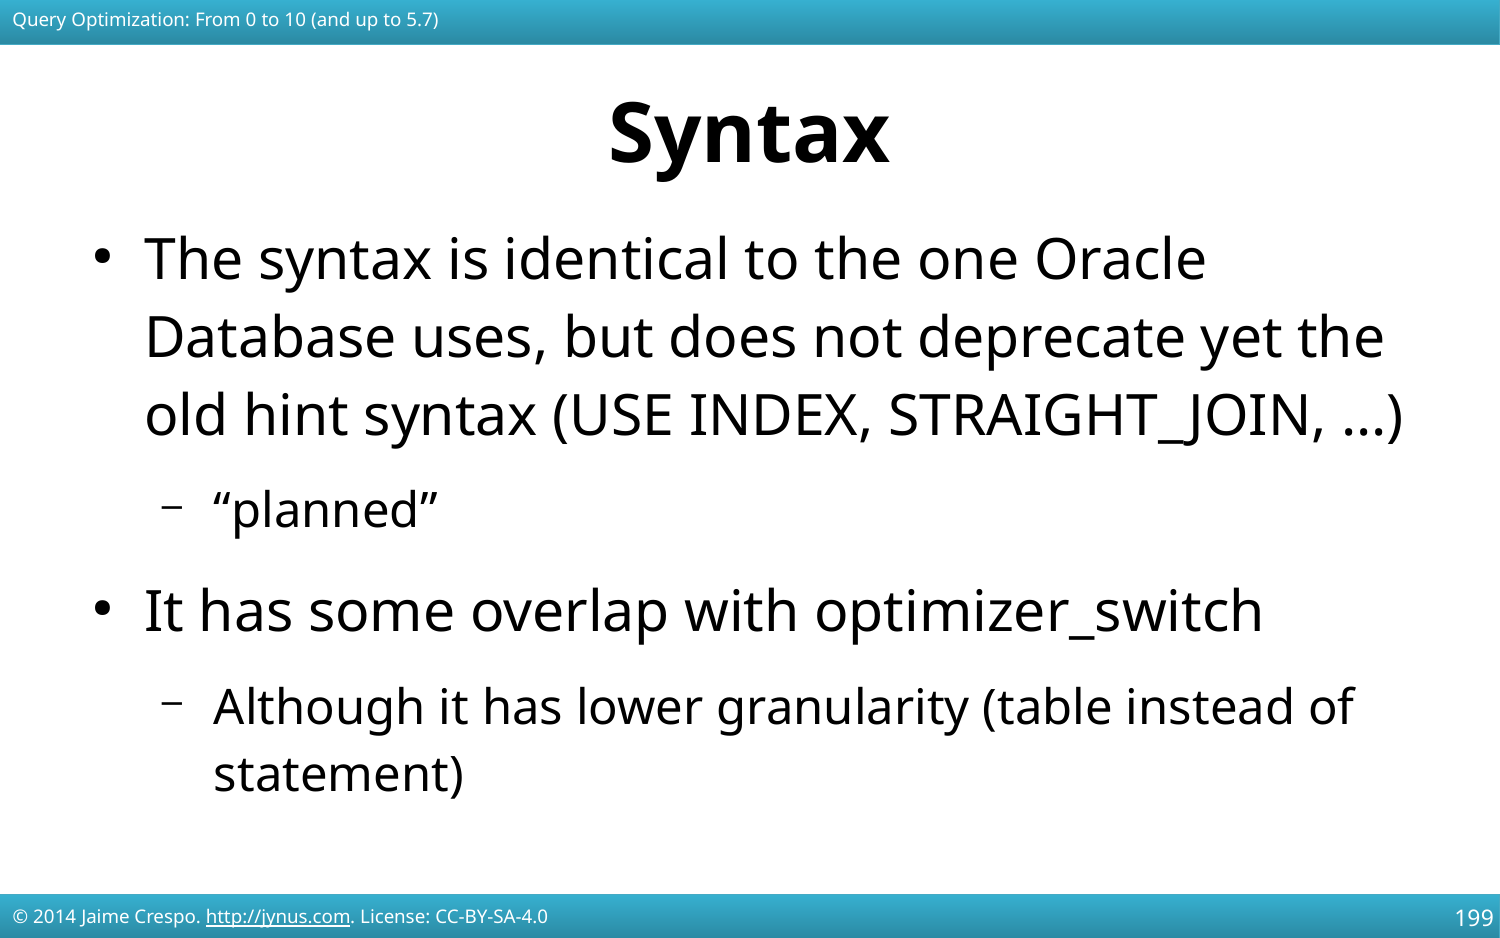

# Syntax
The syntax is identical to the one Oracle Database uses, but does not deprecate yet the old hint syntax (USE INDEX, STRAIGHT_JOIN, ...)
“planned”
It has some overlap with optimizer_switch
Although it has lower granularity (table instead of statement)